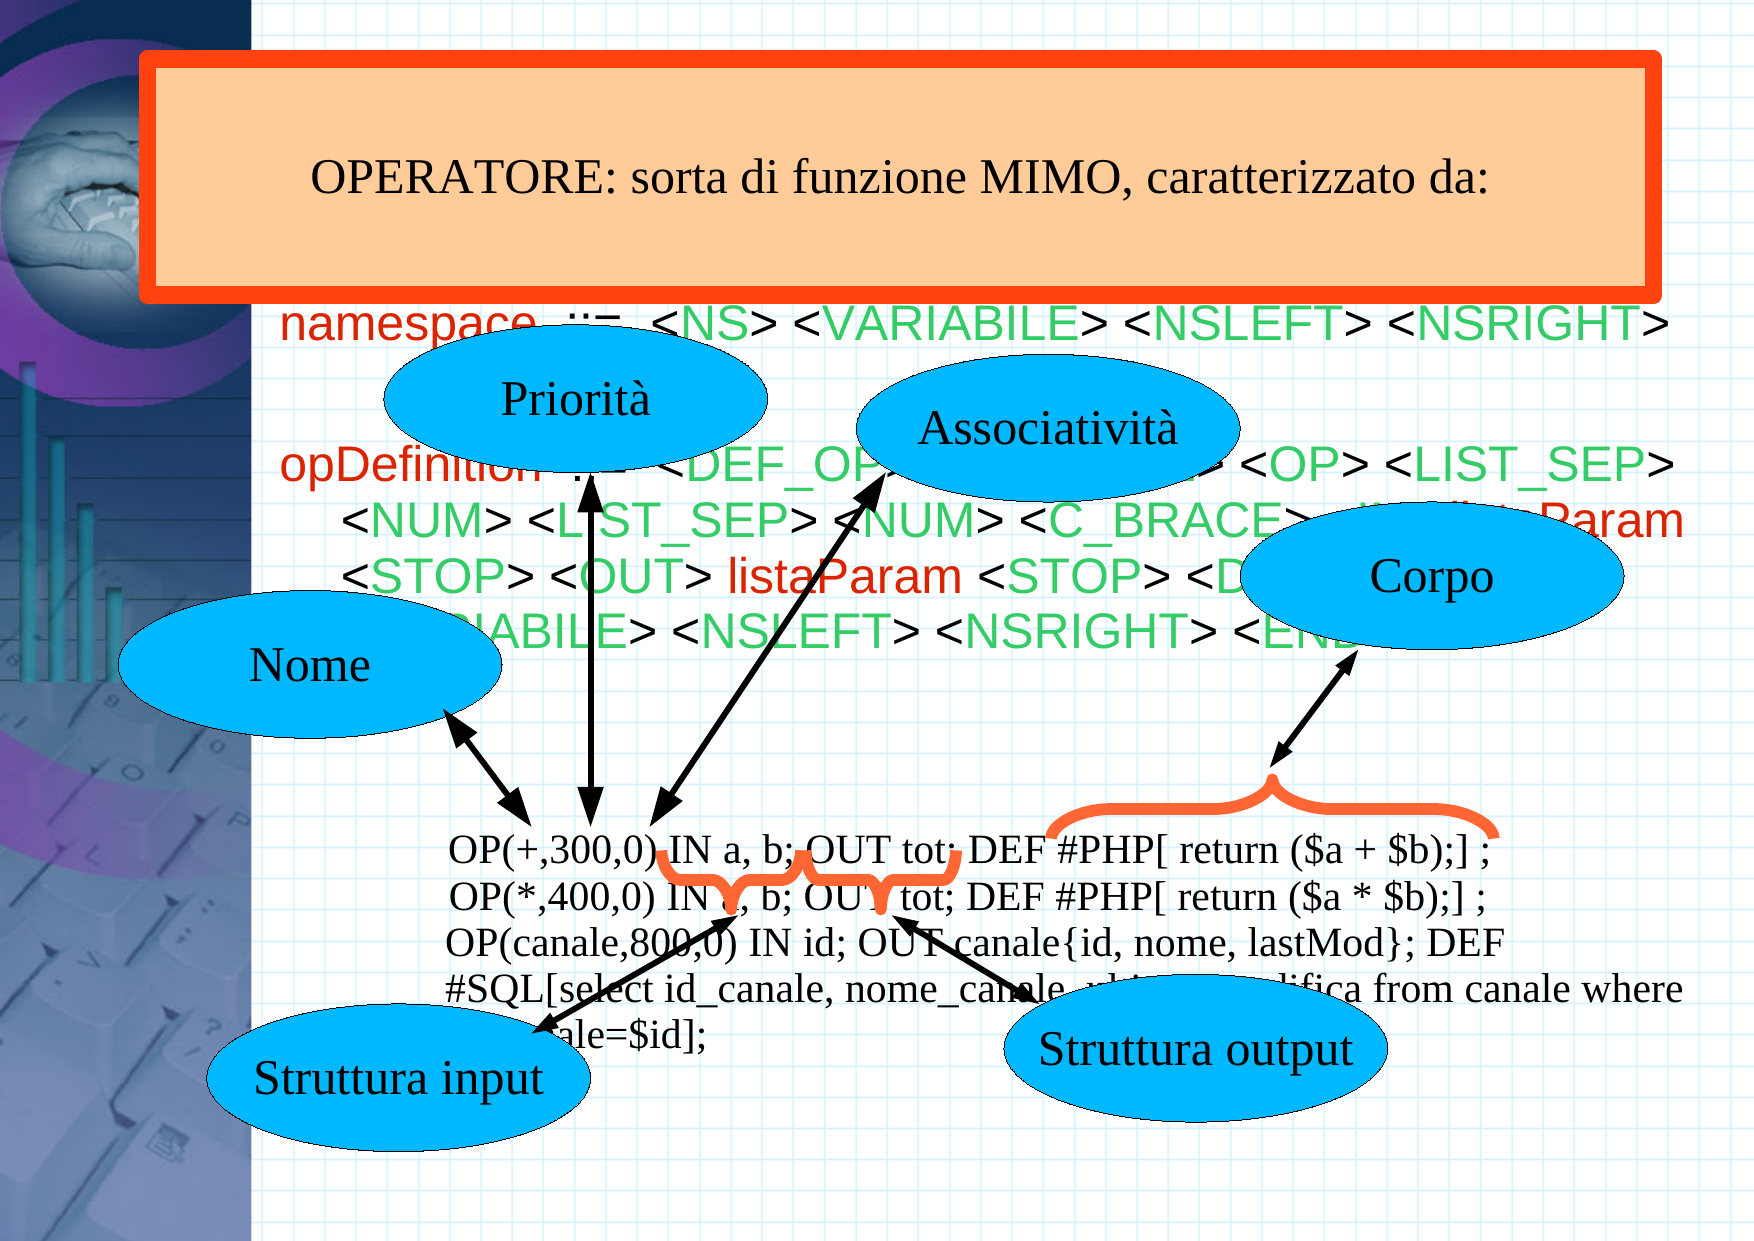

OPERATORE: sorta di funzione MIMO, caratterizzato da:
Grammatica
# namespace ::= <NS> <VARIABILE> <NSLEFT> <NSRIGHT>
opDefinition ::= <DEF_OP> <O_BRACE> <OP> <LIST_SEP> <NUM> <LIST_SEP> <NUM> <C_BRACE> <IN> listaParam <STOP> <OUT> listaParam <STOP> <DEF> <NS> <VARIABILE> <NSLEFT> <NSRIGHT> <END>
Priorità
Associatività
Corpo
Nome
OP(+,300,0) IN a, b; OUT tot; DEF #PHP[ return ($a + $b);] ;
OP(*,400,0) IN a, b; OUT tot; DEF #PHP[ return ($a * $b);] ;
OP(canale,800,0) IN id; OUT canale{id, nome, lastMod}; DEF #SQL[select id_canale, nome_canale, ultima_modifica from canale where id_canale=$id];
Struttura output
Struttura input